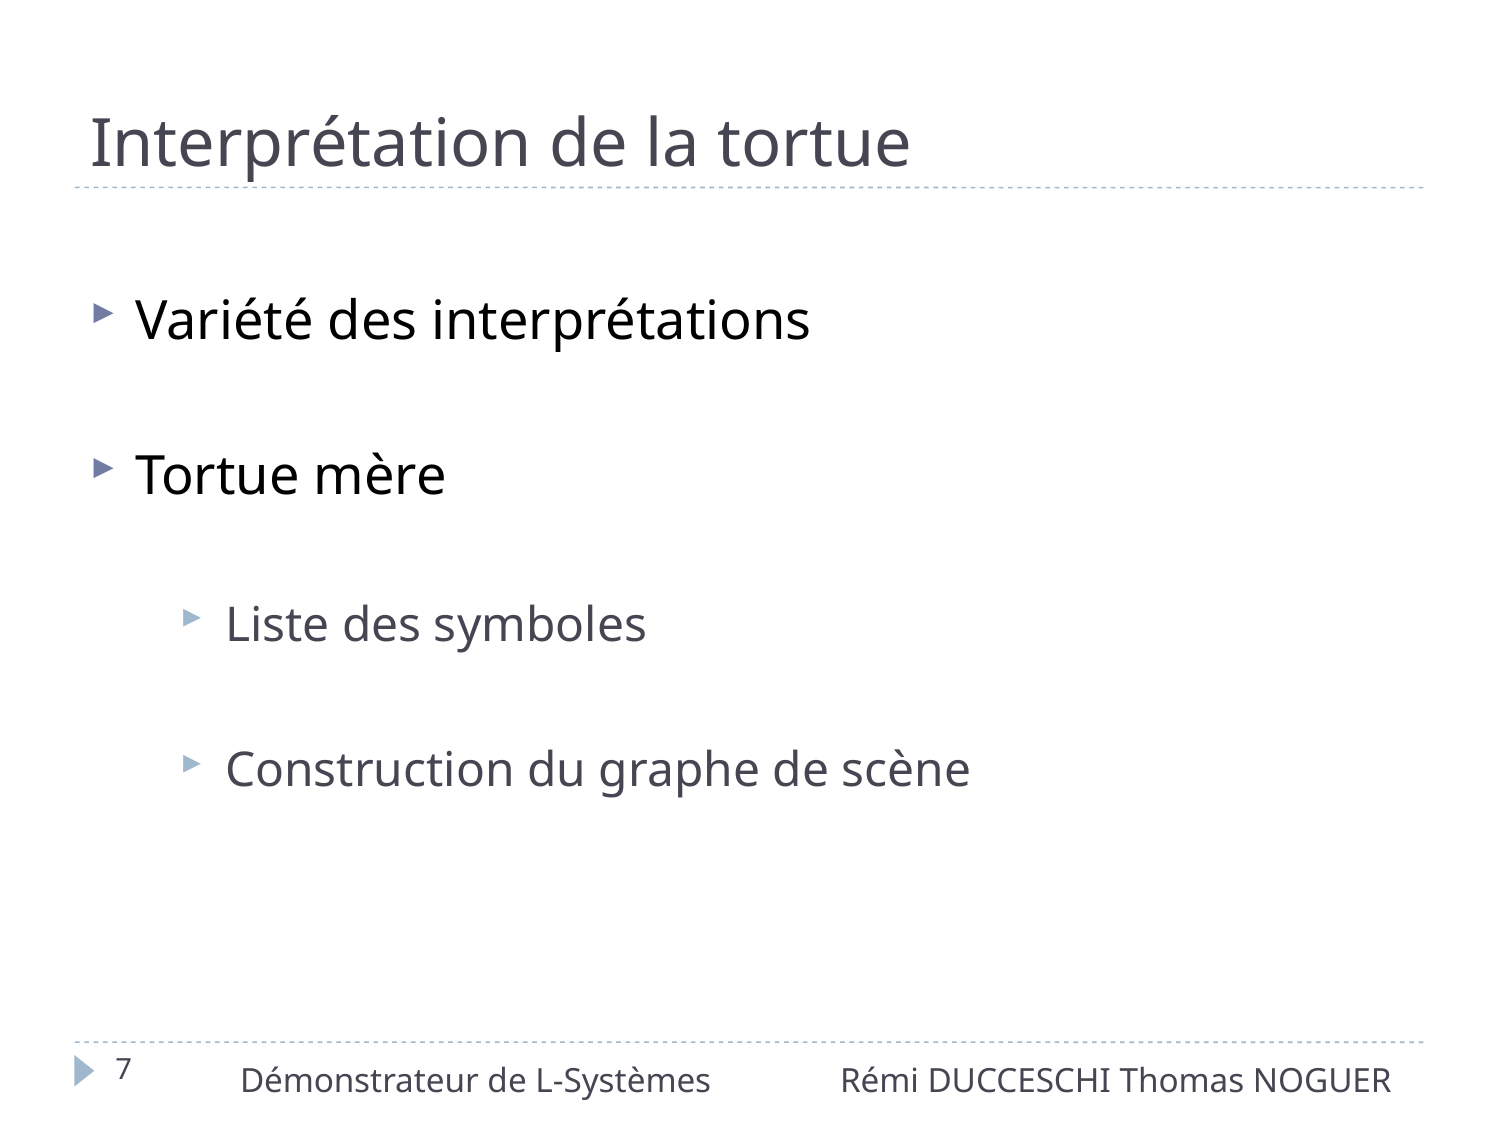

# Interprétation de la tortue
Variété des interprétations
Tortue mère
Liste des symboles
Construction du graphe de scène
Démonstrateur de L-Systèmes
Rémi DUCCESCHI Thomas NOGUER